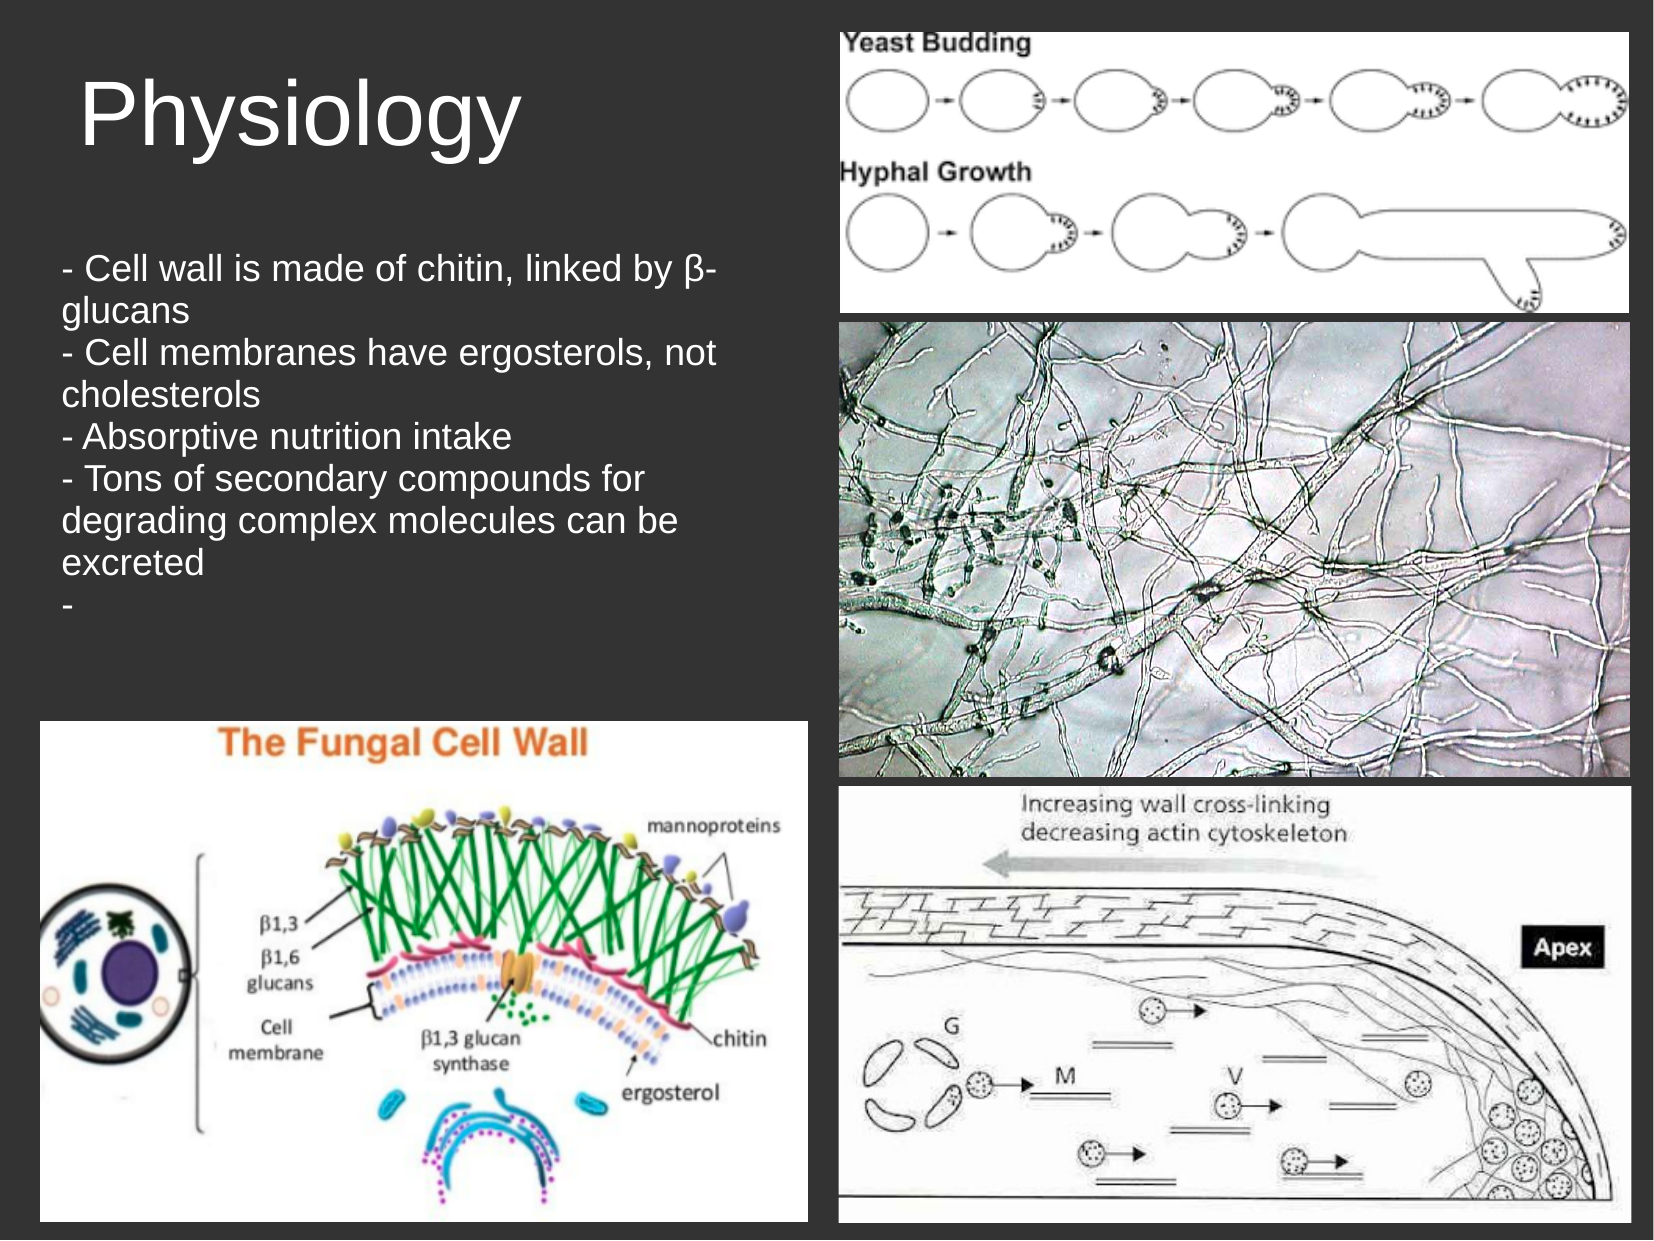

# Physiology
- Cell wall is made of chitin, linked by β-glucans
- Cell membranes have ergosterols, not cholesterols
- Absorptive nutrition intake
- Tons of secondary compounds for degrading complex molecules can be excreted
-